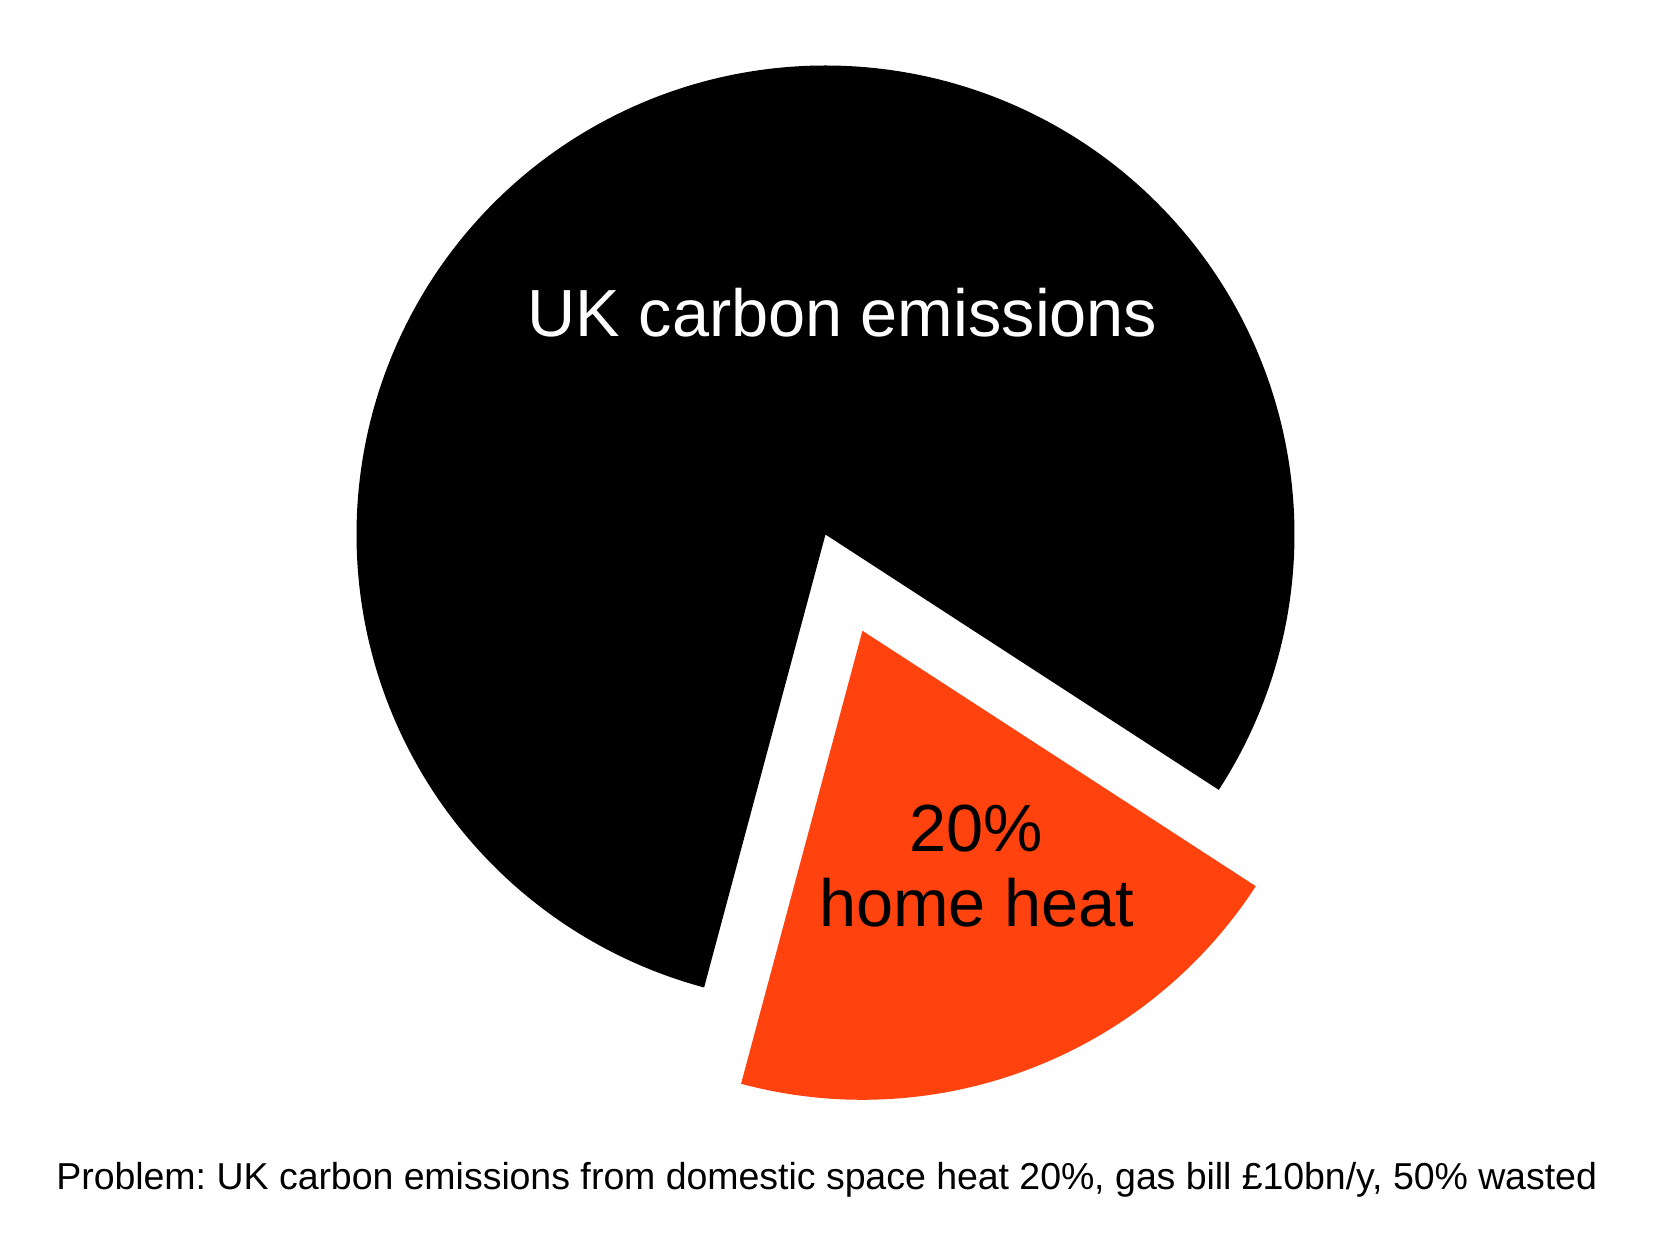

### Chart
| Category | Column 3 |
|---|---|
| UK residual | 80.0 |
| DSH | 20.0 |UK carbon emissions
20%
home heat
Problem: UK carbon emissions from domestic space heat 20%, gas bill £10bn/y, 50% wasted